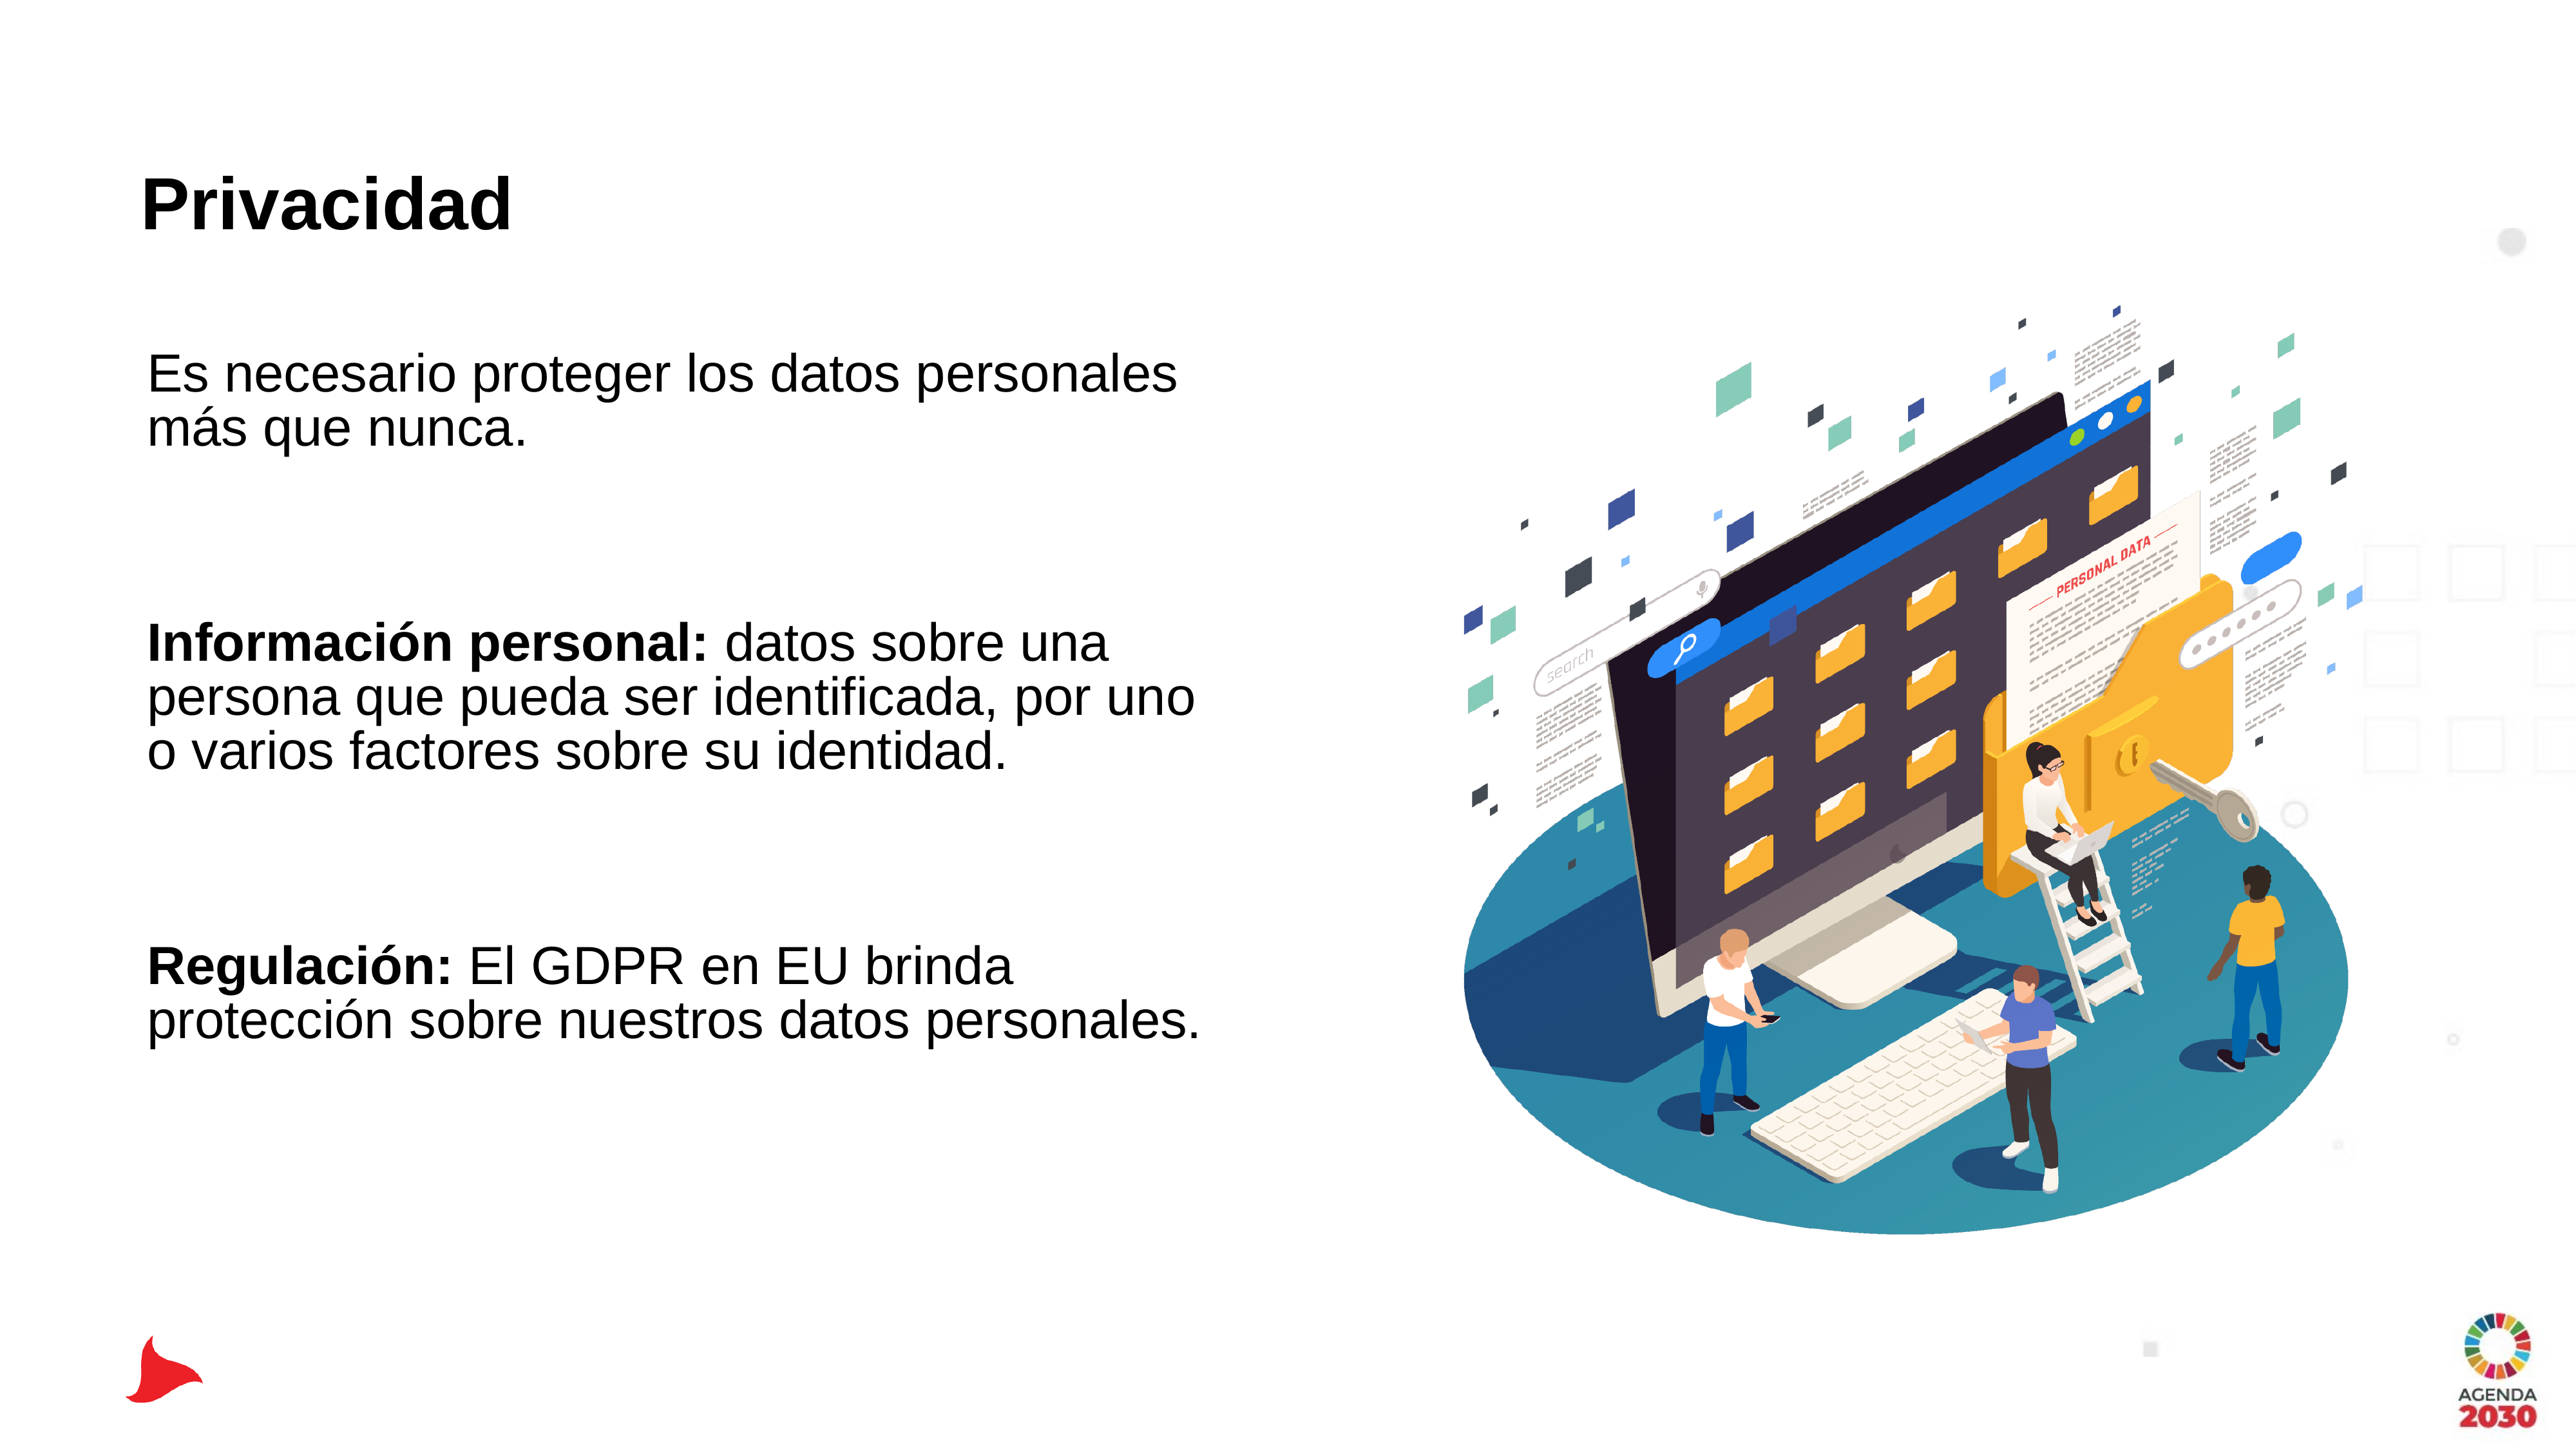

# Privacidad
Es necesario proteger los datos personales más que nunca.
Información personal: datos sobre una persona que pueda ser identificada, por uno o varios factores sobre su identidad.
Regulación: El GDPR en EU brinda protección sobre nuestros datos personales.